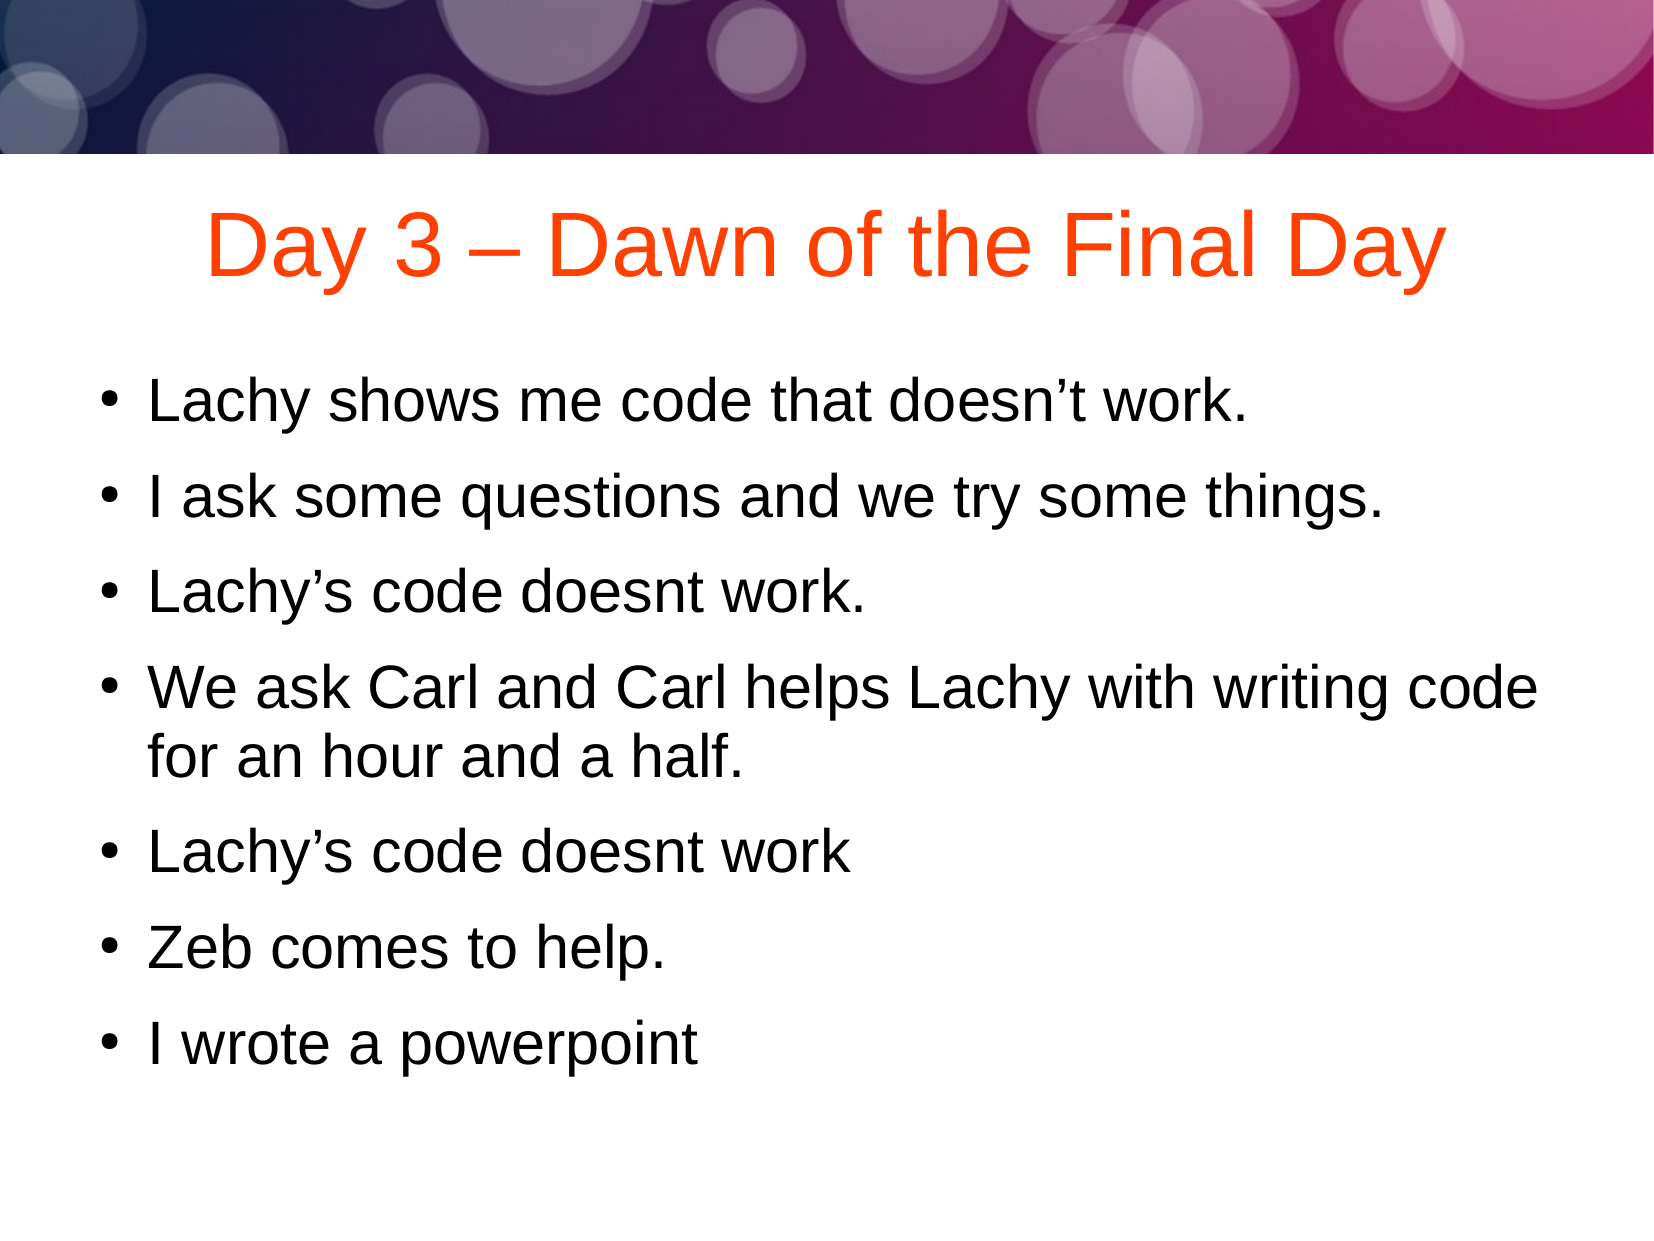

# Day 3 – Dawn of the Final Day
Lachy shows me code that doesn’t work.
I ask some questions and we try some things.
Lachy’s code doesnt work.
We ask Carl and Carl helps Lachy with writing code for an hour and a half.
Lachy’s code doesnt work
Zeb comes to help.
I wrote a powerpoint